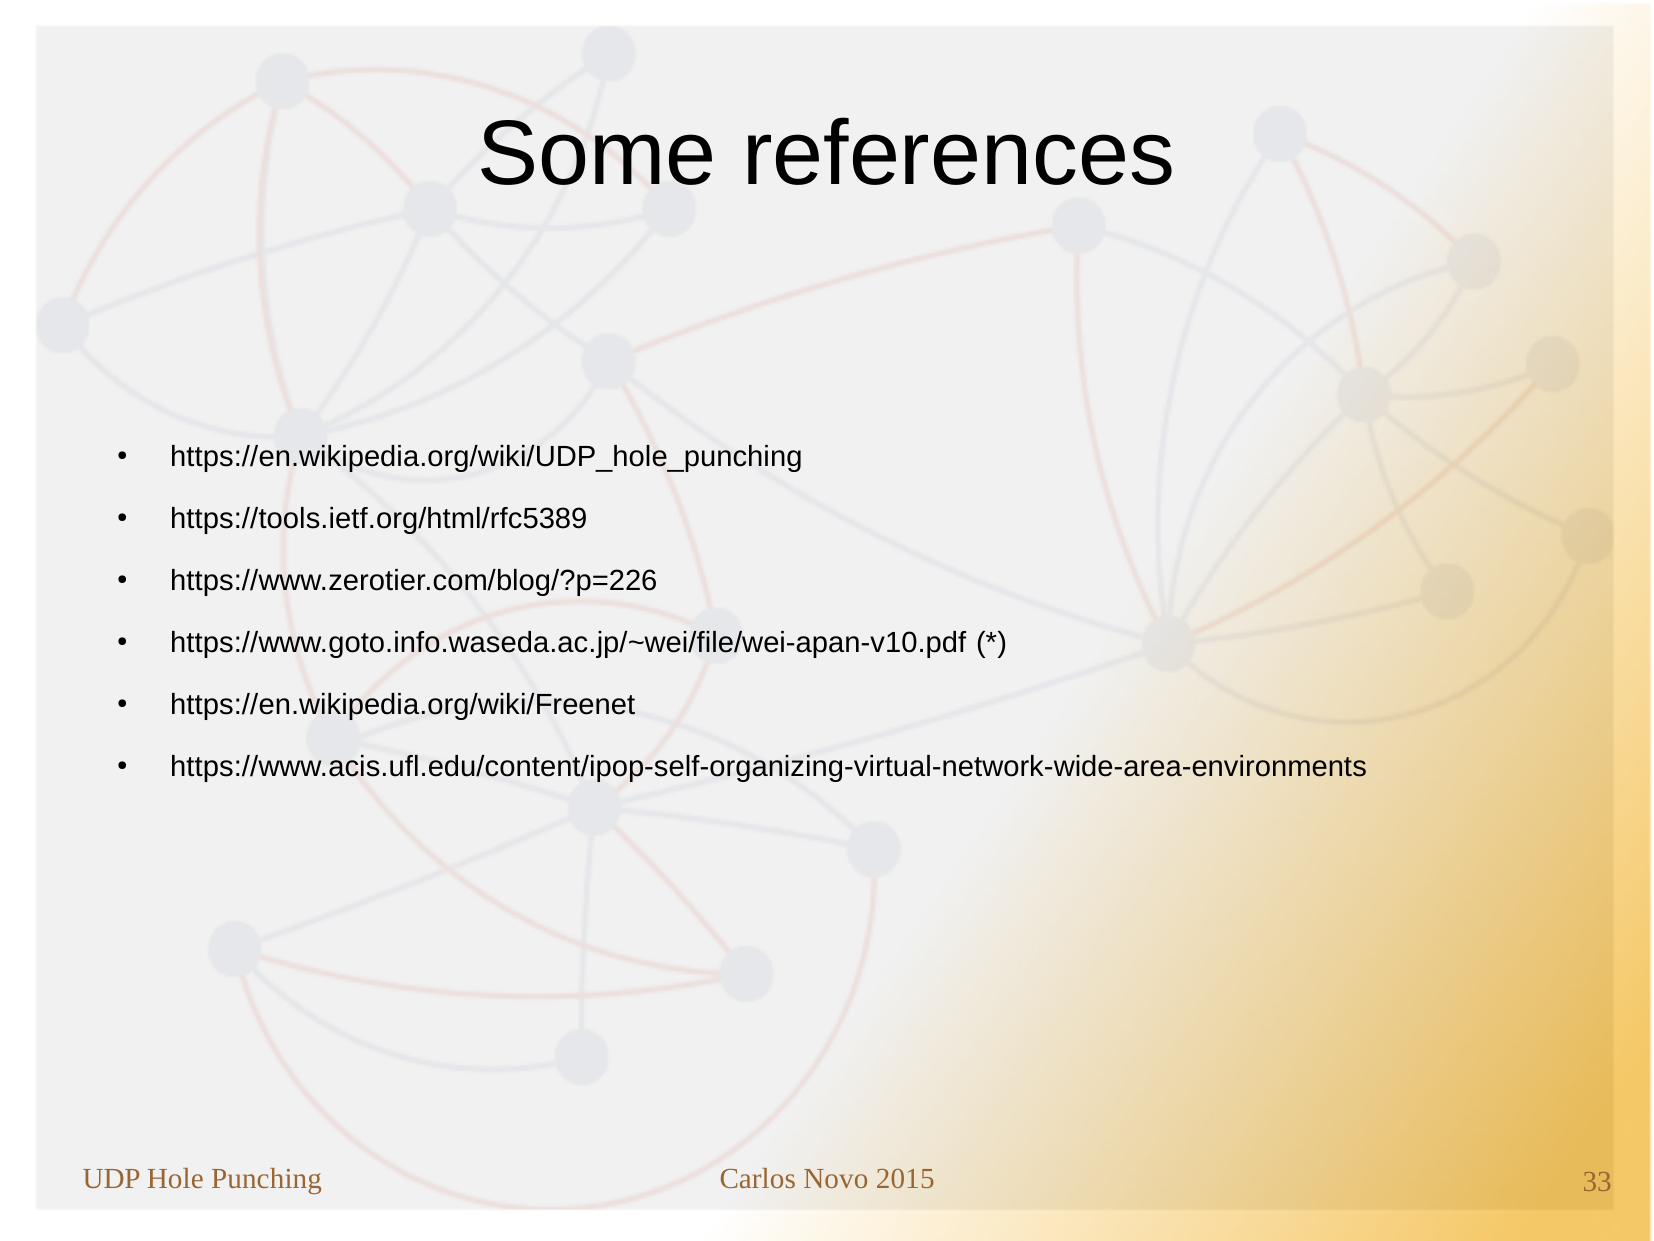

# Some references
https://en.wikipedia.org/wiki/UDP_hole_punching
https://tools.ietf.org/html/rfc5389
https://www.zerotier.com/blog/?p=226
https://www.goto.info.waseda.ac.jp/~wei/file/wei-apan-v10.pdf (*)
https://en.wikipedia.org/wiki/Freenet
https://www.acis.ufl.edu/content/ipop-self-organizing-virtual-network-wide-area-environments
33